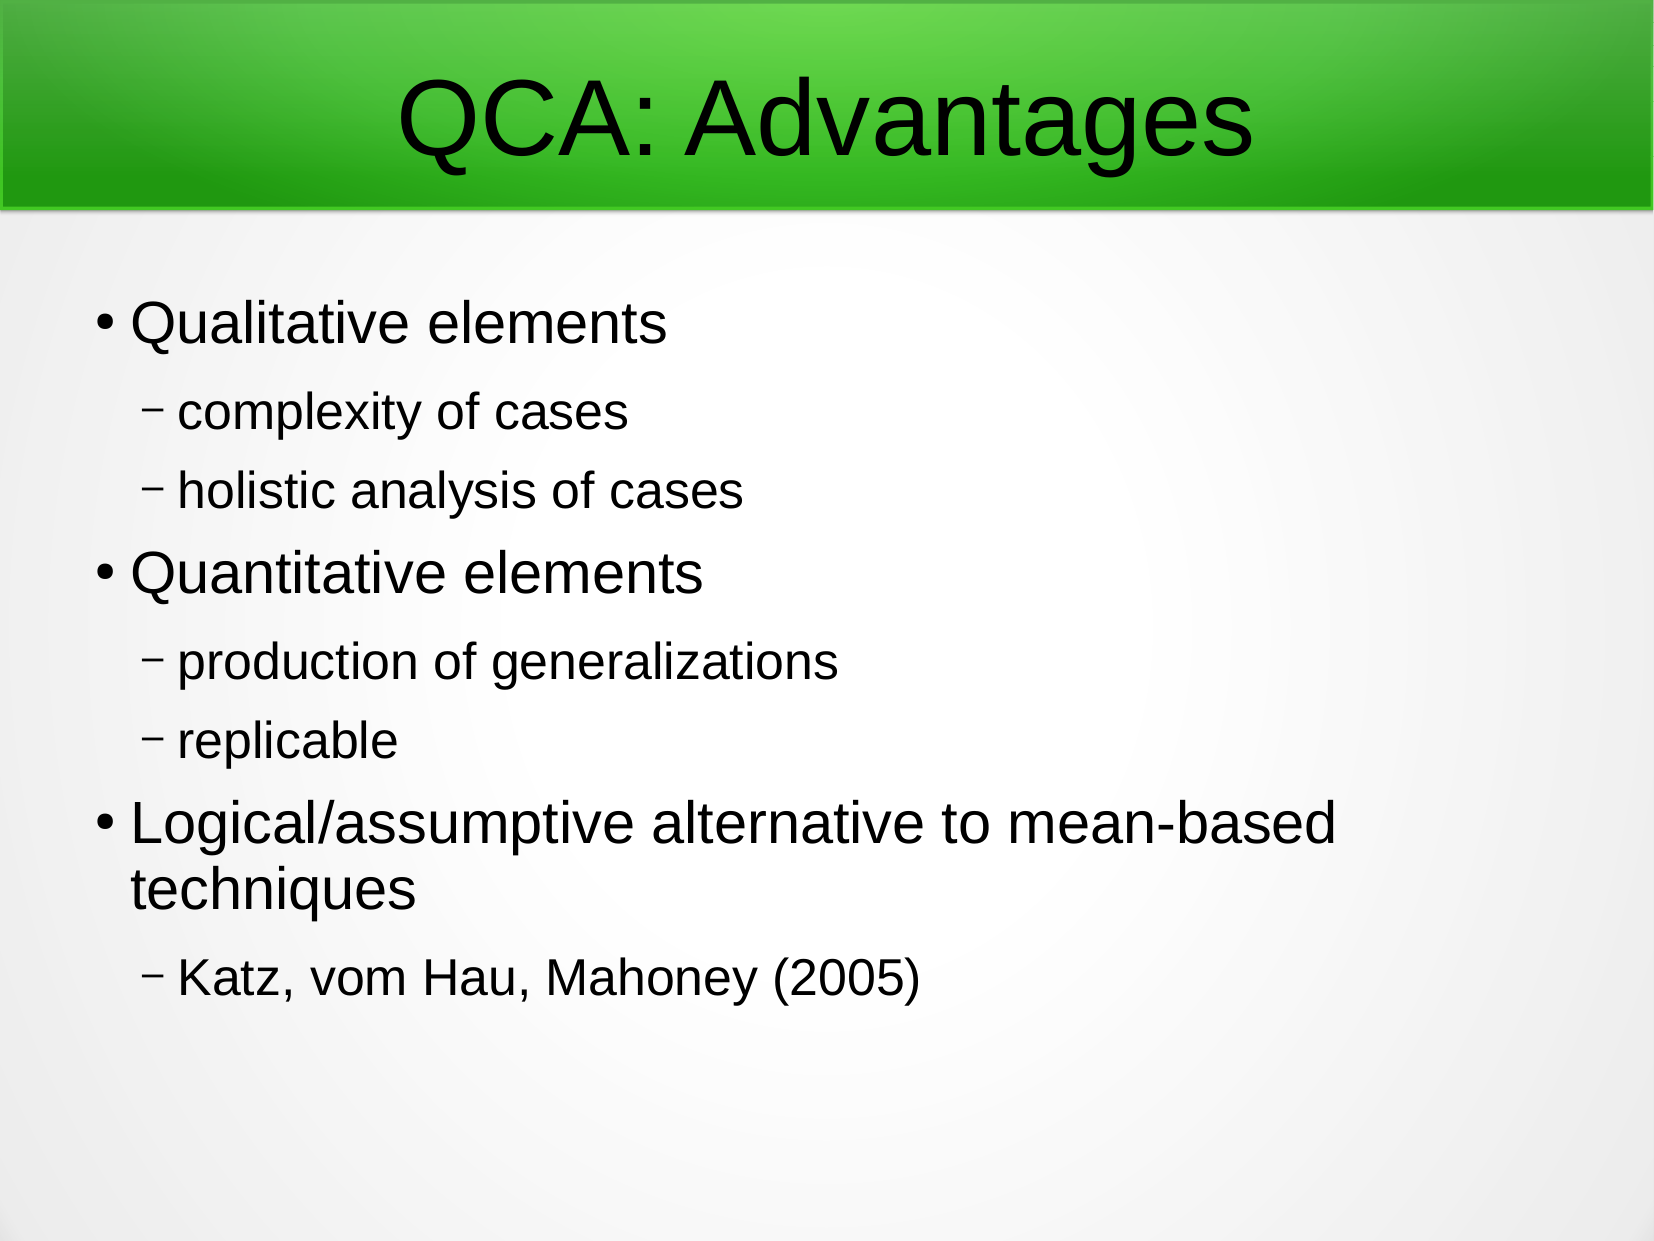

# QCA: Advantages
Qualitative elements
complexity of cases
holistic analysis of cases
Quantitative elements
production of generalizations
replicable
Logical/assumptive alternative to mean-based techniques
Katz, vom Hau, Mahoney (2005)